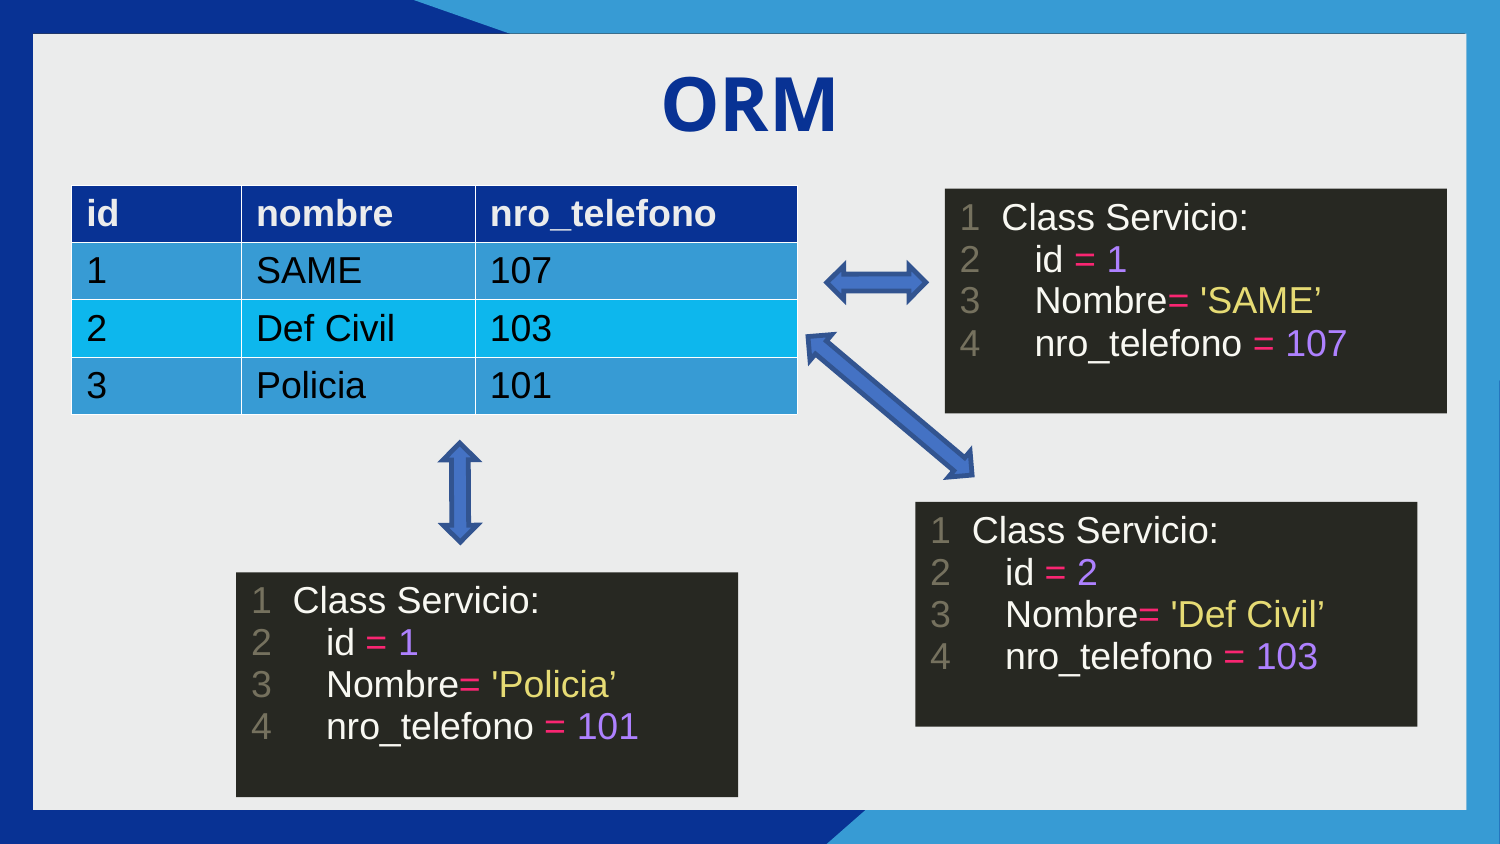

# ORM
| id | nombre | nro\_telefono |
| --- | --- | --- |
| 1 | SAME | 107 |
| 2 | Def Civil | 103 |
| 3 | Policia | 101 |
1 Class Servicio:
2 	id = 1
3 	Nombre= 'SAME’
4 	nro_telefono = 107
1 Class Servicio:
2 	id = 2
3 	Nombre= 'Def Civil’
4 	nro_telefono = 103
1 Class Servicio:
2 	id = 1
3 	Nombre= 'Policia’
4 	nro_telefono = 101